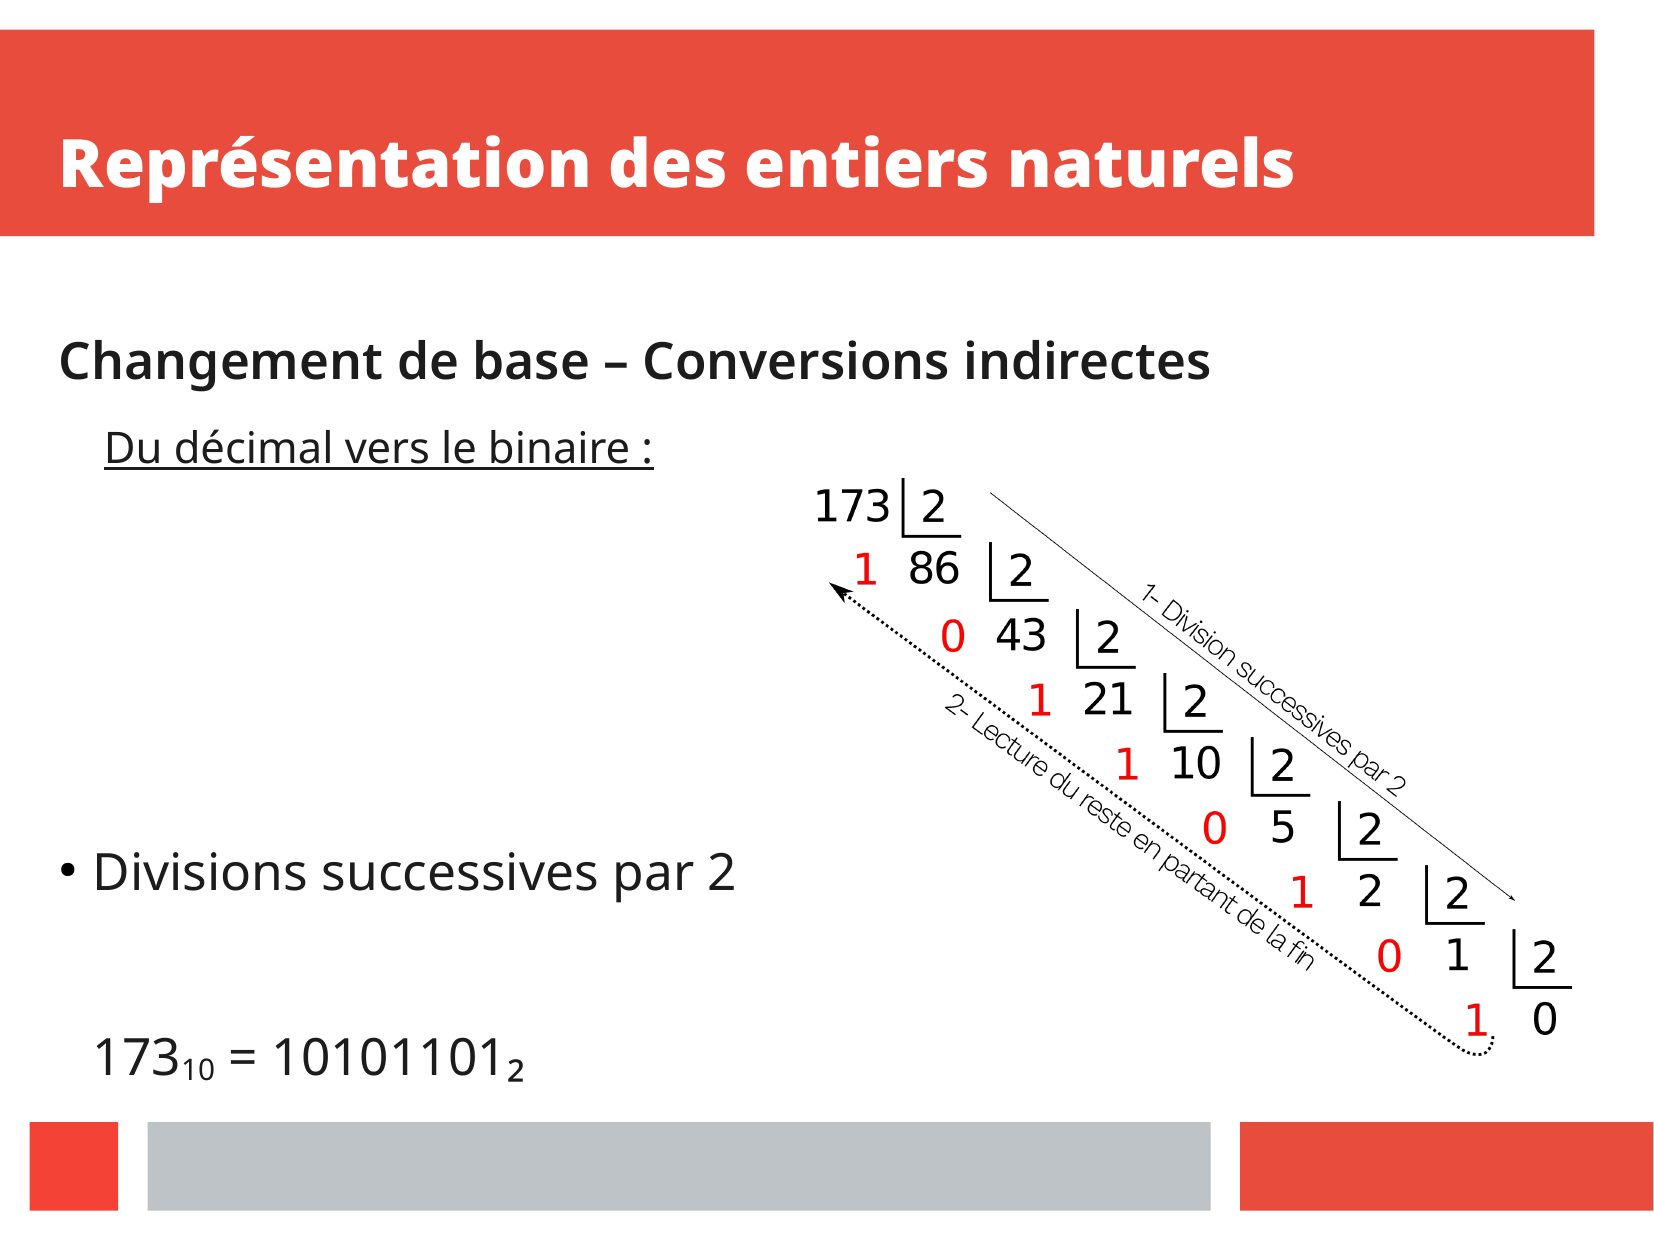

# Représentation des entiers naturels
Changement de base – Conversions indirectes
Du décimal vers le binaire :
Divisions successives par 2
17310 = 10101101₂